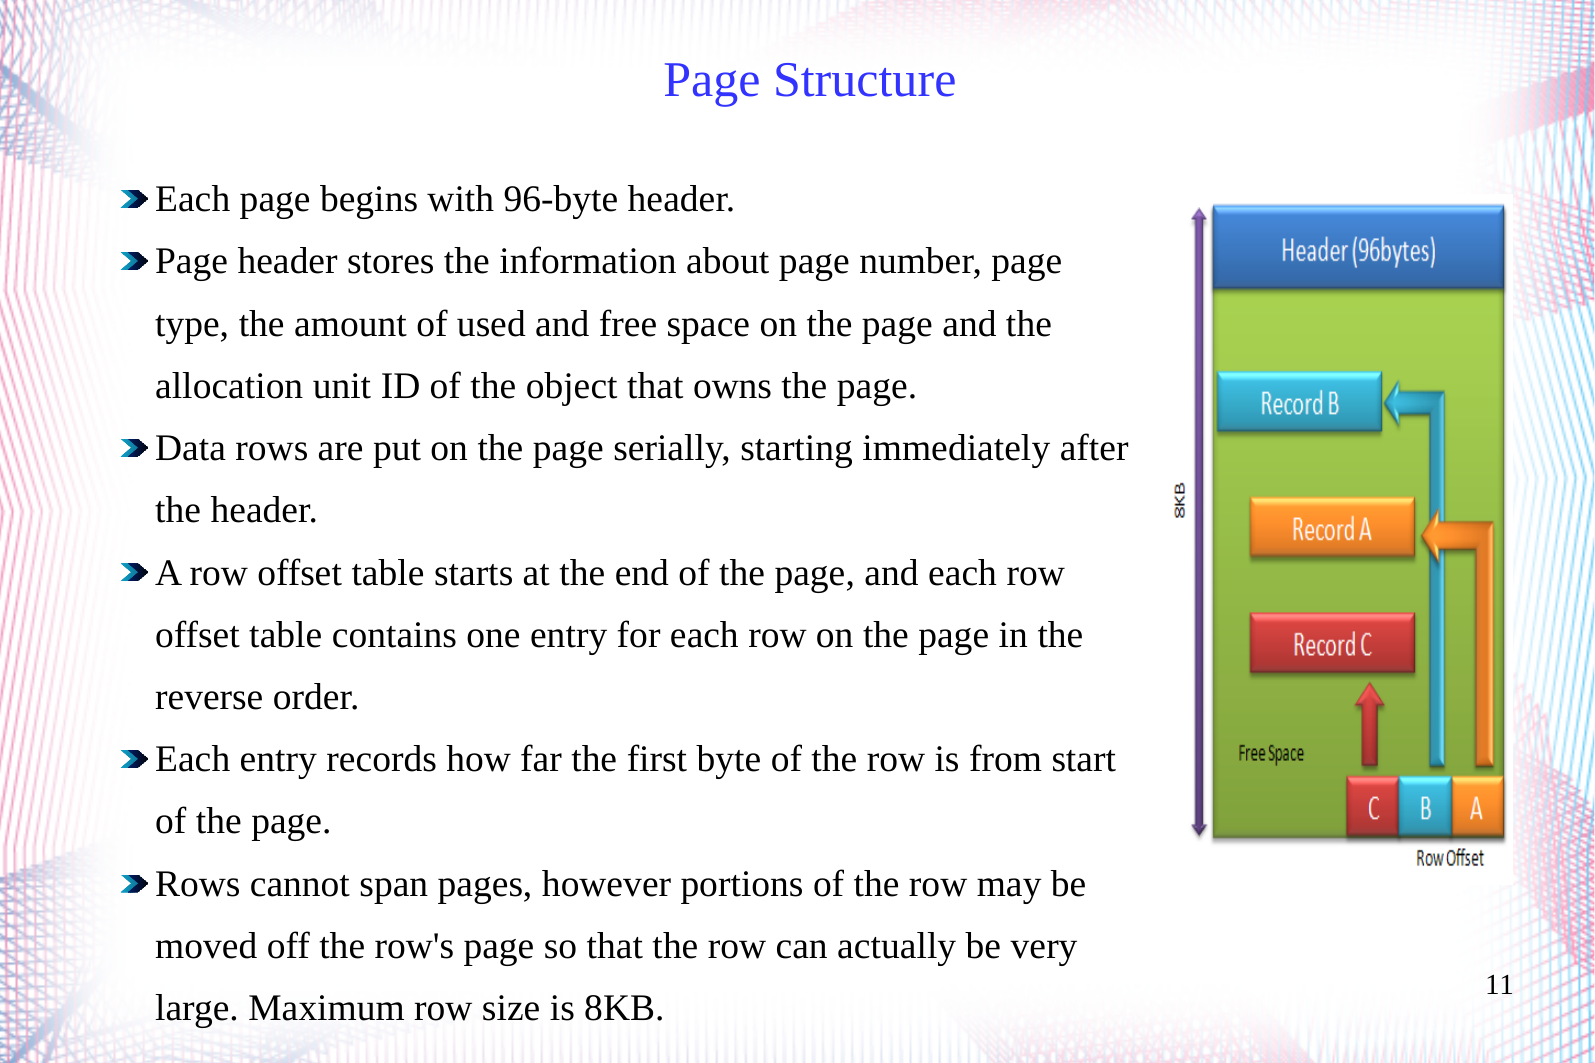

Page Structure
Each page begins with 96-byte header.
Page header stores the information about page number, page type, the amount of used and free space on the page and the allocation unit ID of the object that owns the page.
Data rows are put on the page serially, starting immediately after the header.
A row offset table starts at the end of the page, and each row offset table contains one entry for each row on the page in the reverse order.
Each entry records how far the first byte of the row is from start of the page.
Rows cannot span pages, however portions of the row may be moved off the row's page so that the row can actually be very large. Maximum row size is 8KB.
11